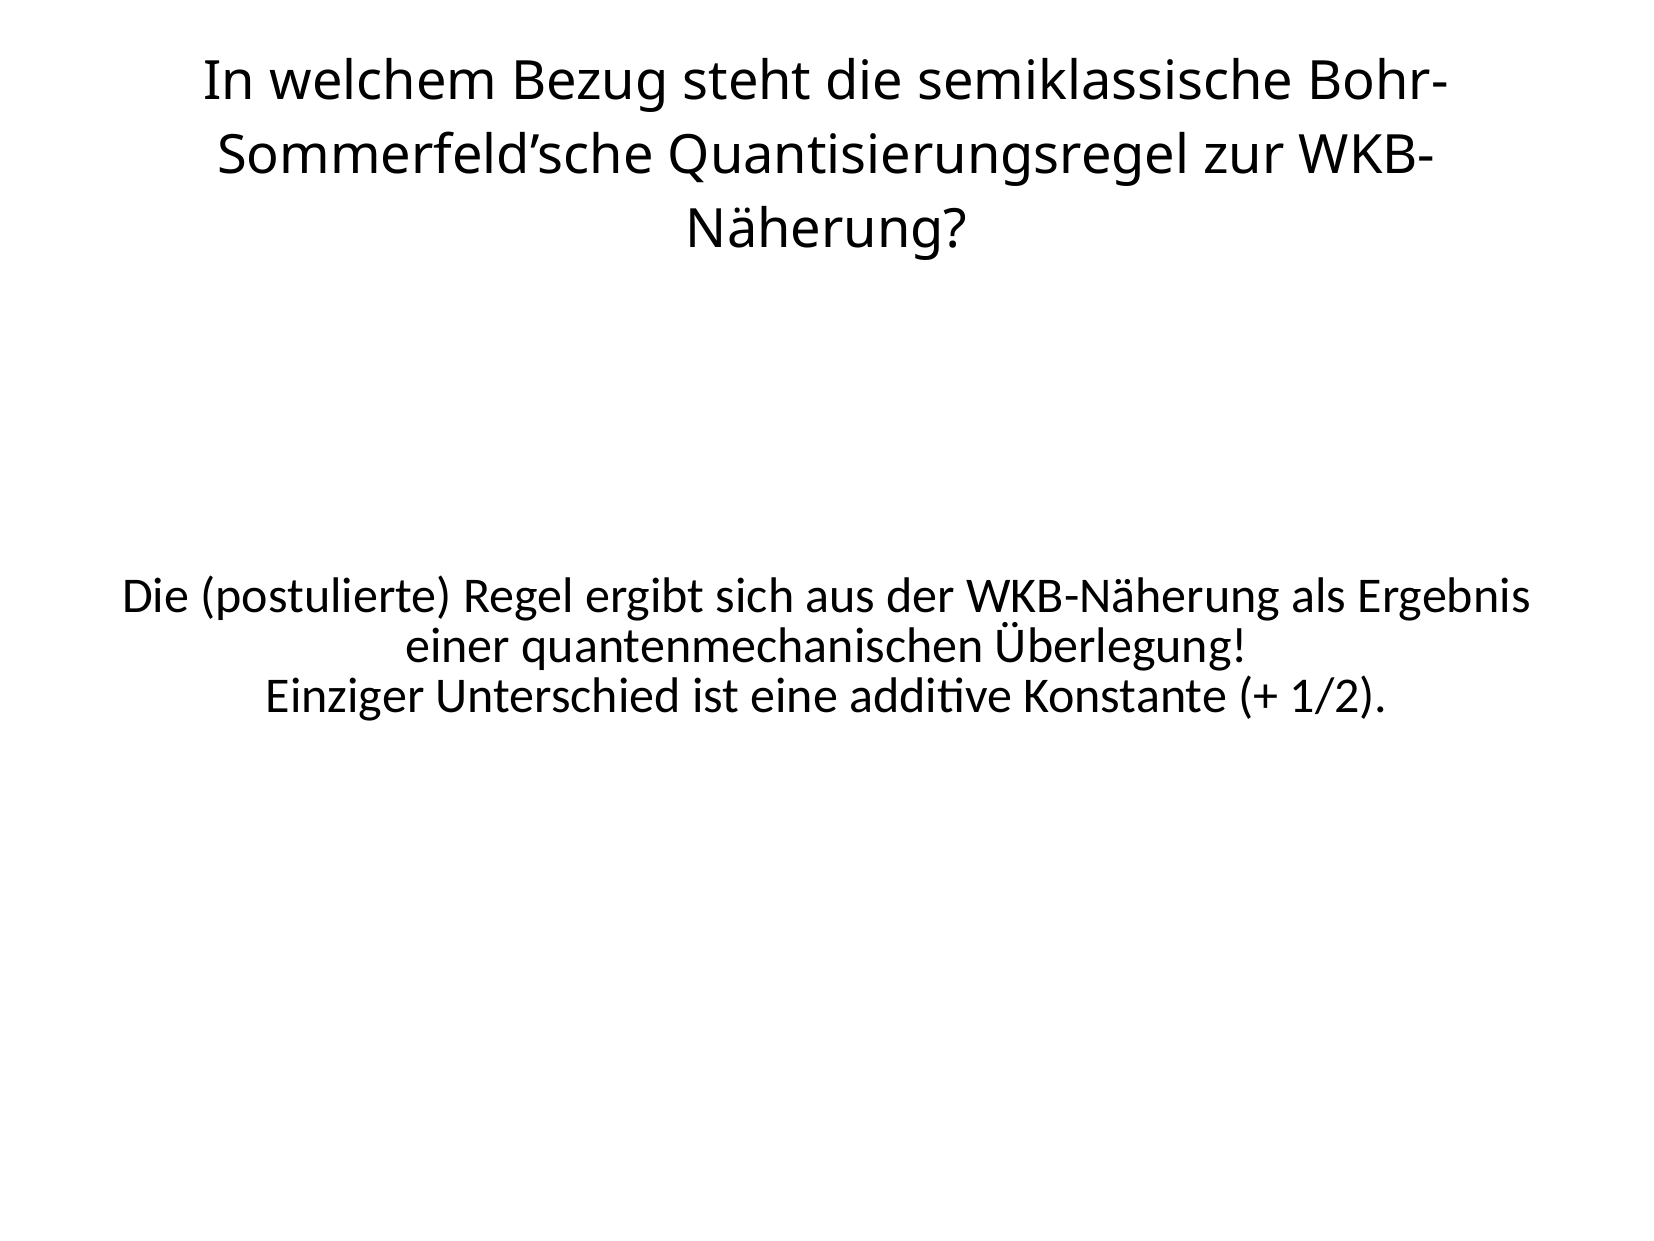

# In welchem Bezug steht die semiklassische Bohr-Sommerfeld’sche Quantisierungsregel zur WKB-Näherung?
Die (postulierte) Regel ergibt sich aus der WKB-Näherung als Ergebnis einer quantenmechanischen Überlegung!
Einziger Unterschied ist eine additive Konstante (+ 1/2).